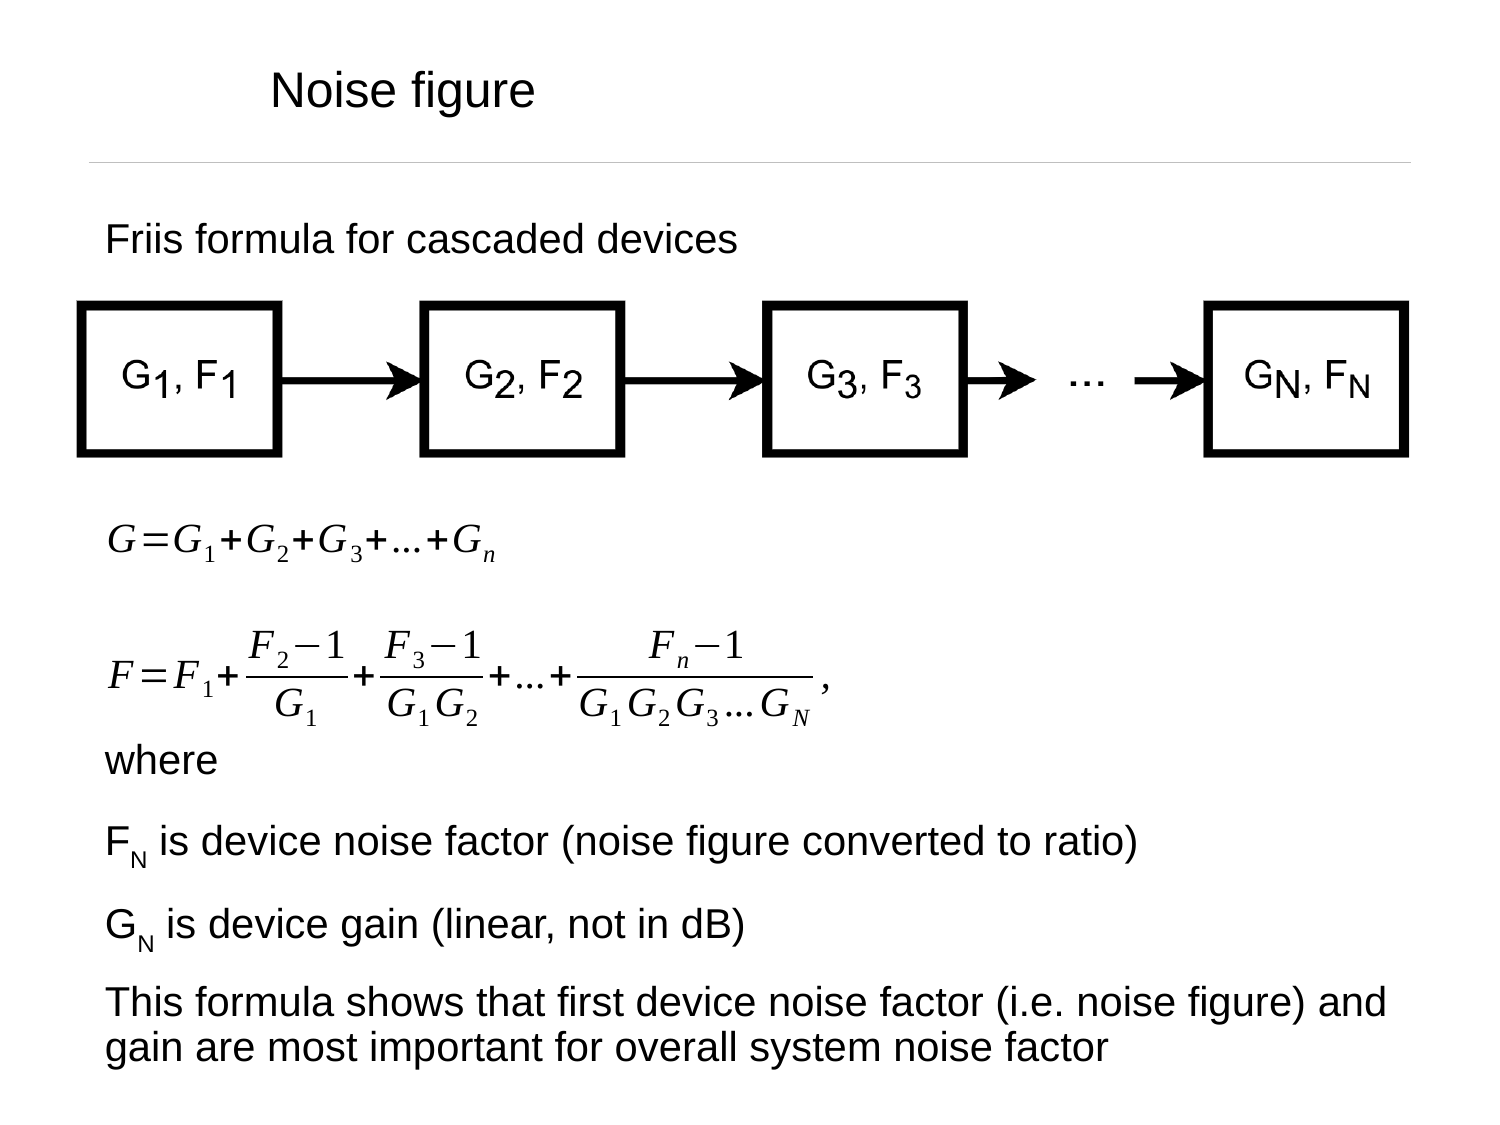

Noise figure
# Friis formula for cascaded devices
where
FN is device noise factor (noise figure converted to ratio)
GN is device gain (linear, not in dB)
This formula shows that first device noise factor (i.e. noise figure) and gain are most important for overall system noise factor